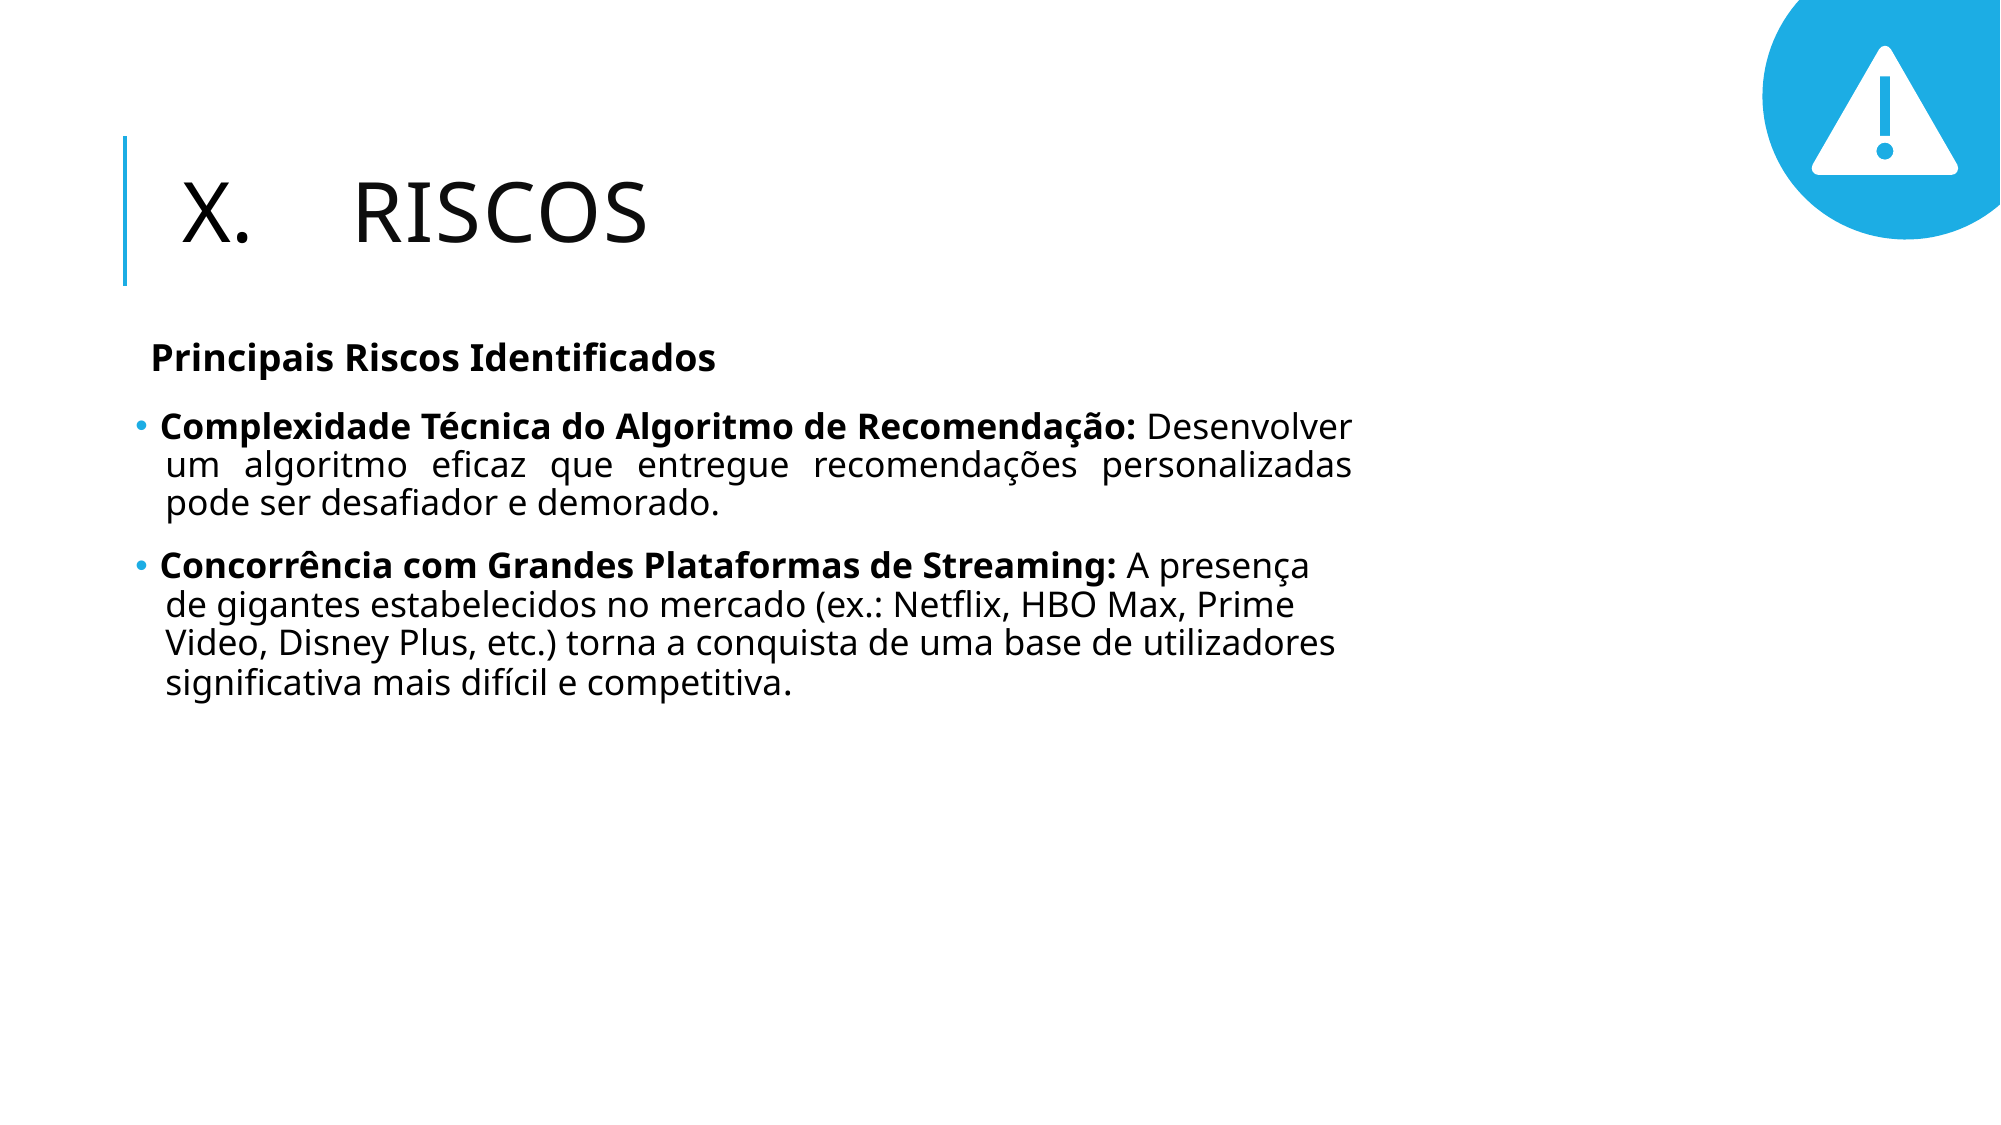

# Riscos
Principais Riscos Identificados
 Complexidade Técnica do Algoritmo de Recomendação: Desenvolver um algoritmo eficaz que entregue recomendações personalizadas pode ser desafiador e demorado.
 Concorrência com Grandes Plataformas de Streaming: A presença de gigantes estabelecidos no mercado (ex.: Netflix, HBO Max, Prime Video, Disney Plus, etc.) torna a conquista de uma base de utilizadores significativa mais difícil e competitiva.